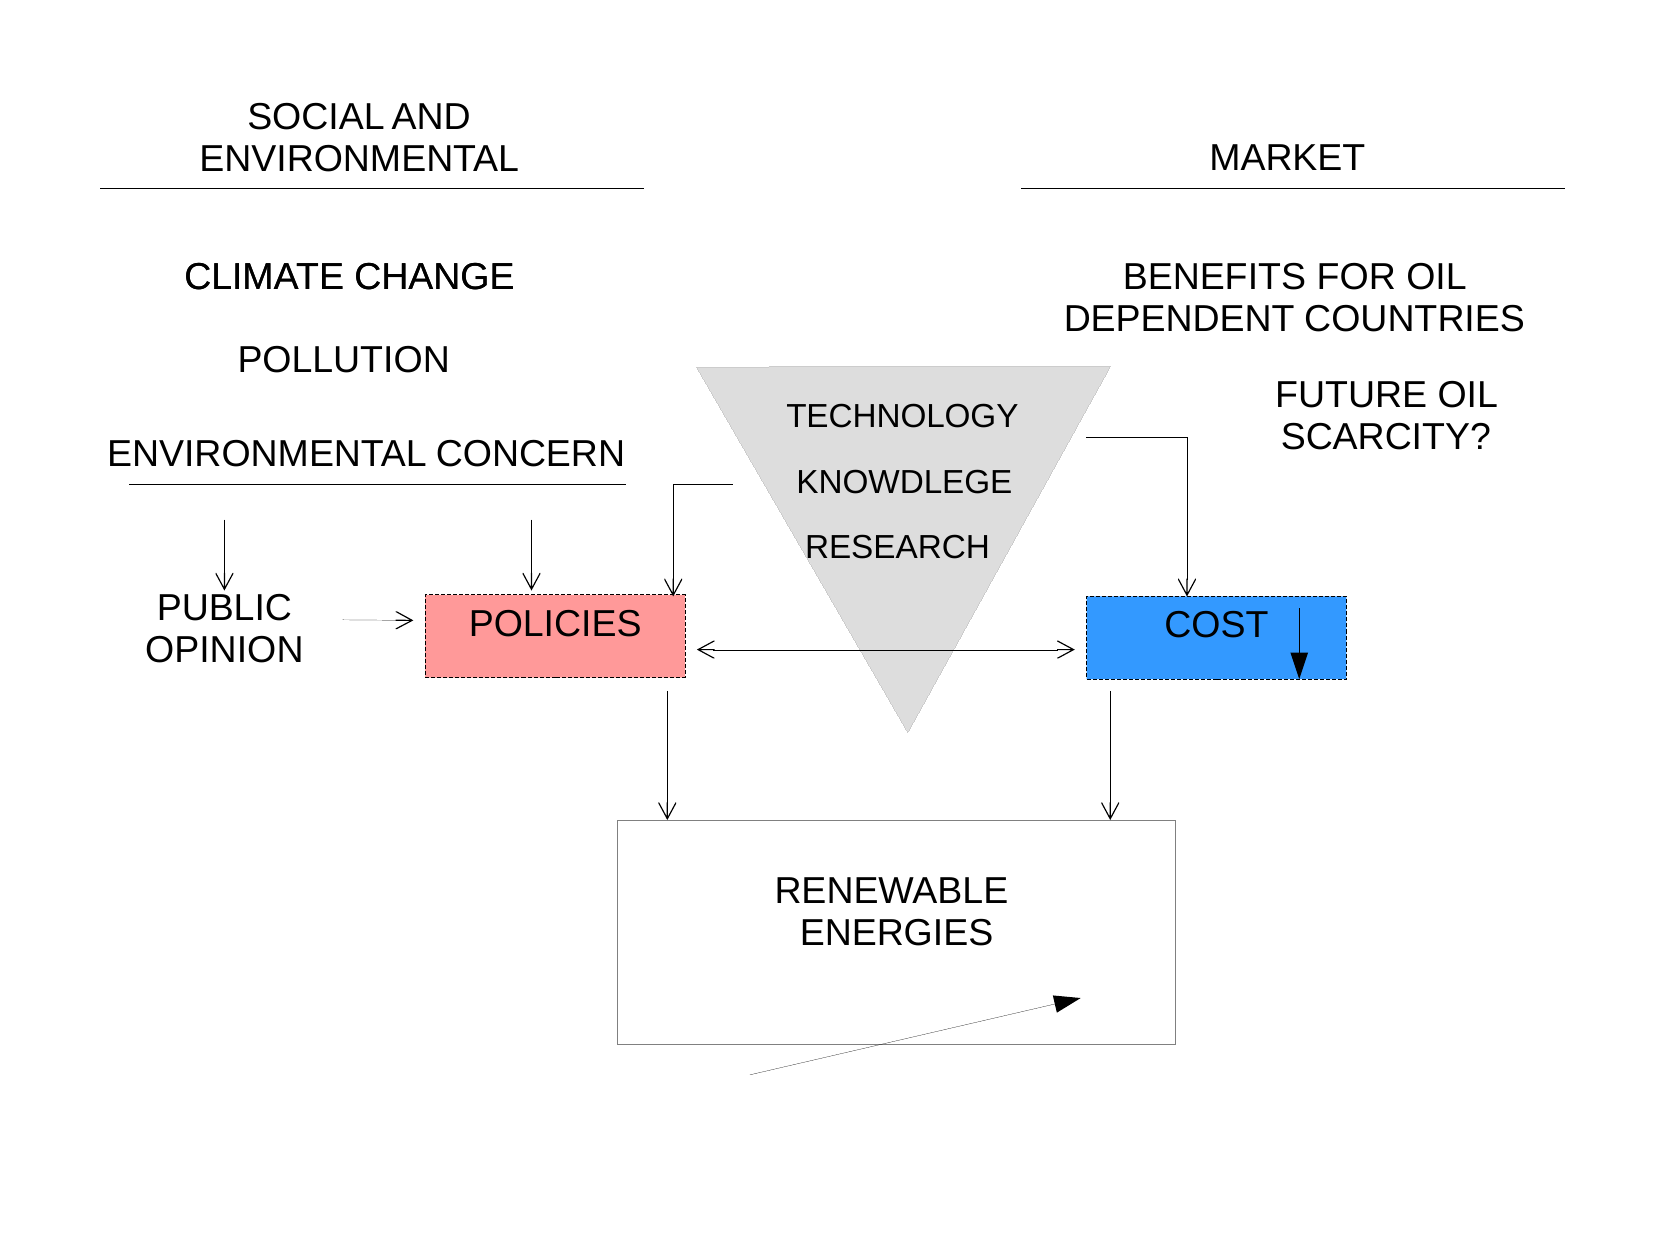

SOCIAL AND ENVIRONMENTAL
MARKET
CLIMATE CHANGE
CLIMATE CHANGE
BENEFITS FOR OIL DEPENDENT COUNTRIES
POLLUTION
FUTURE OIL SCARCITY?
TECHNOLOGY
ENVIRONMENTAL CONCERN
KNOWDLEGE
RESEARCH
PUBLIC OPINION
POLICIES
COST
RENEWABLE
ENERGIES